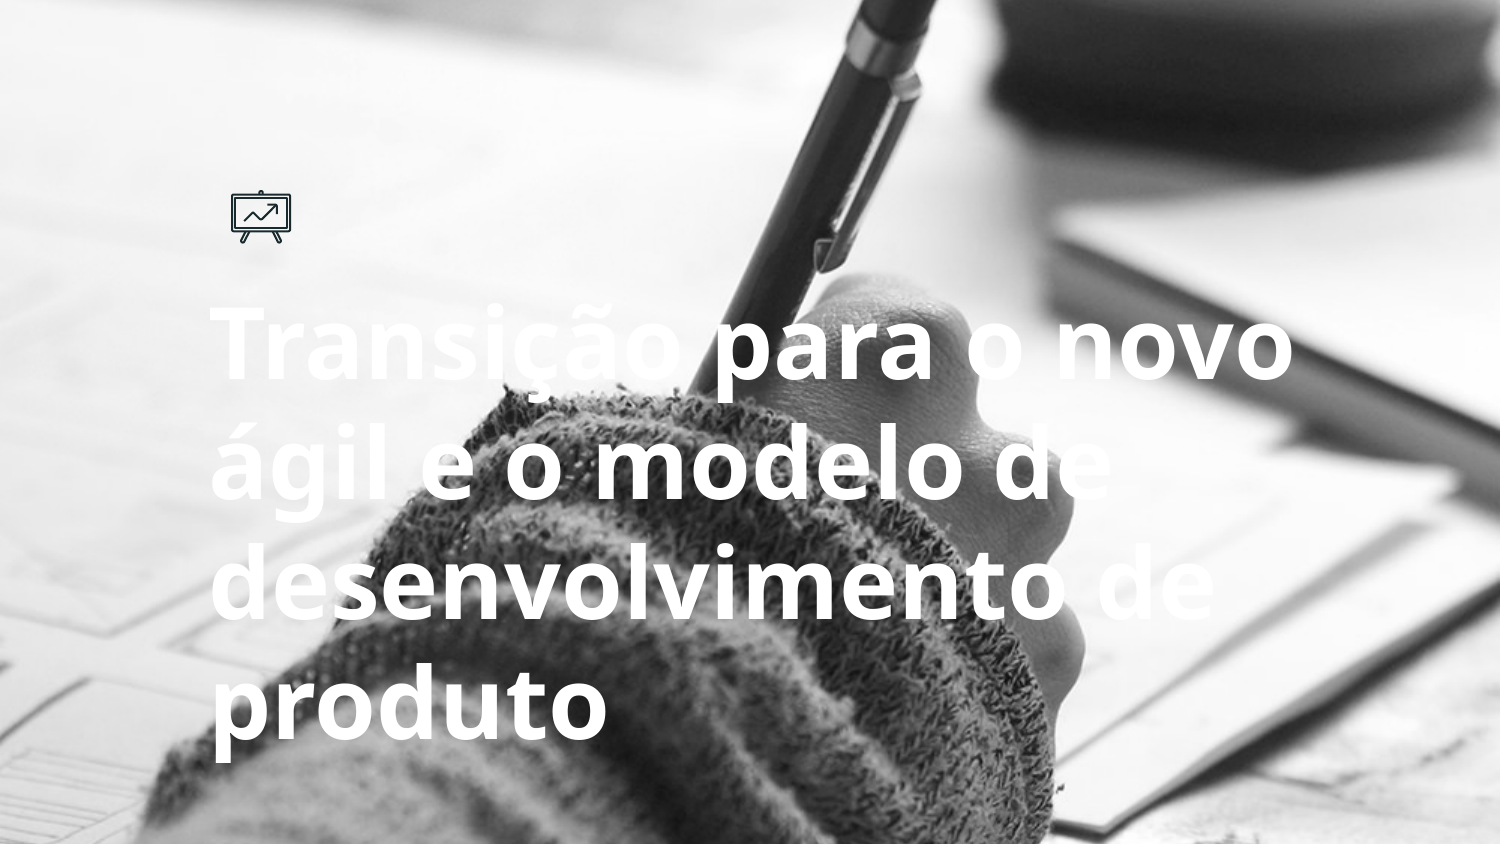

# Transição para o novo ágil e o modelo de desenvolvimento de produto